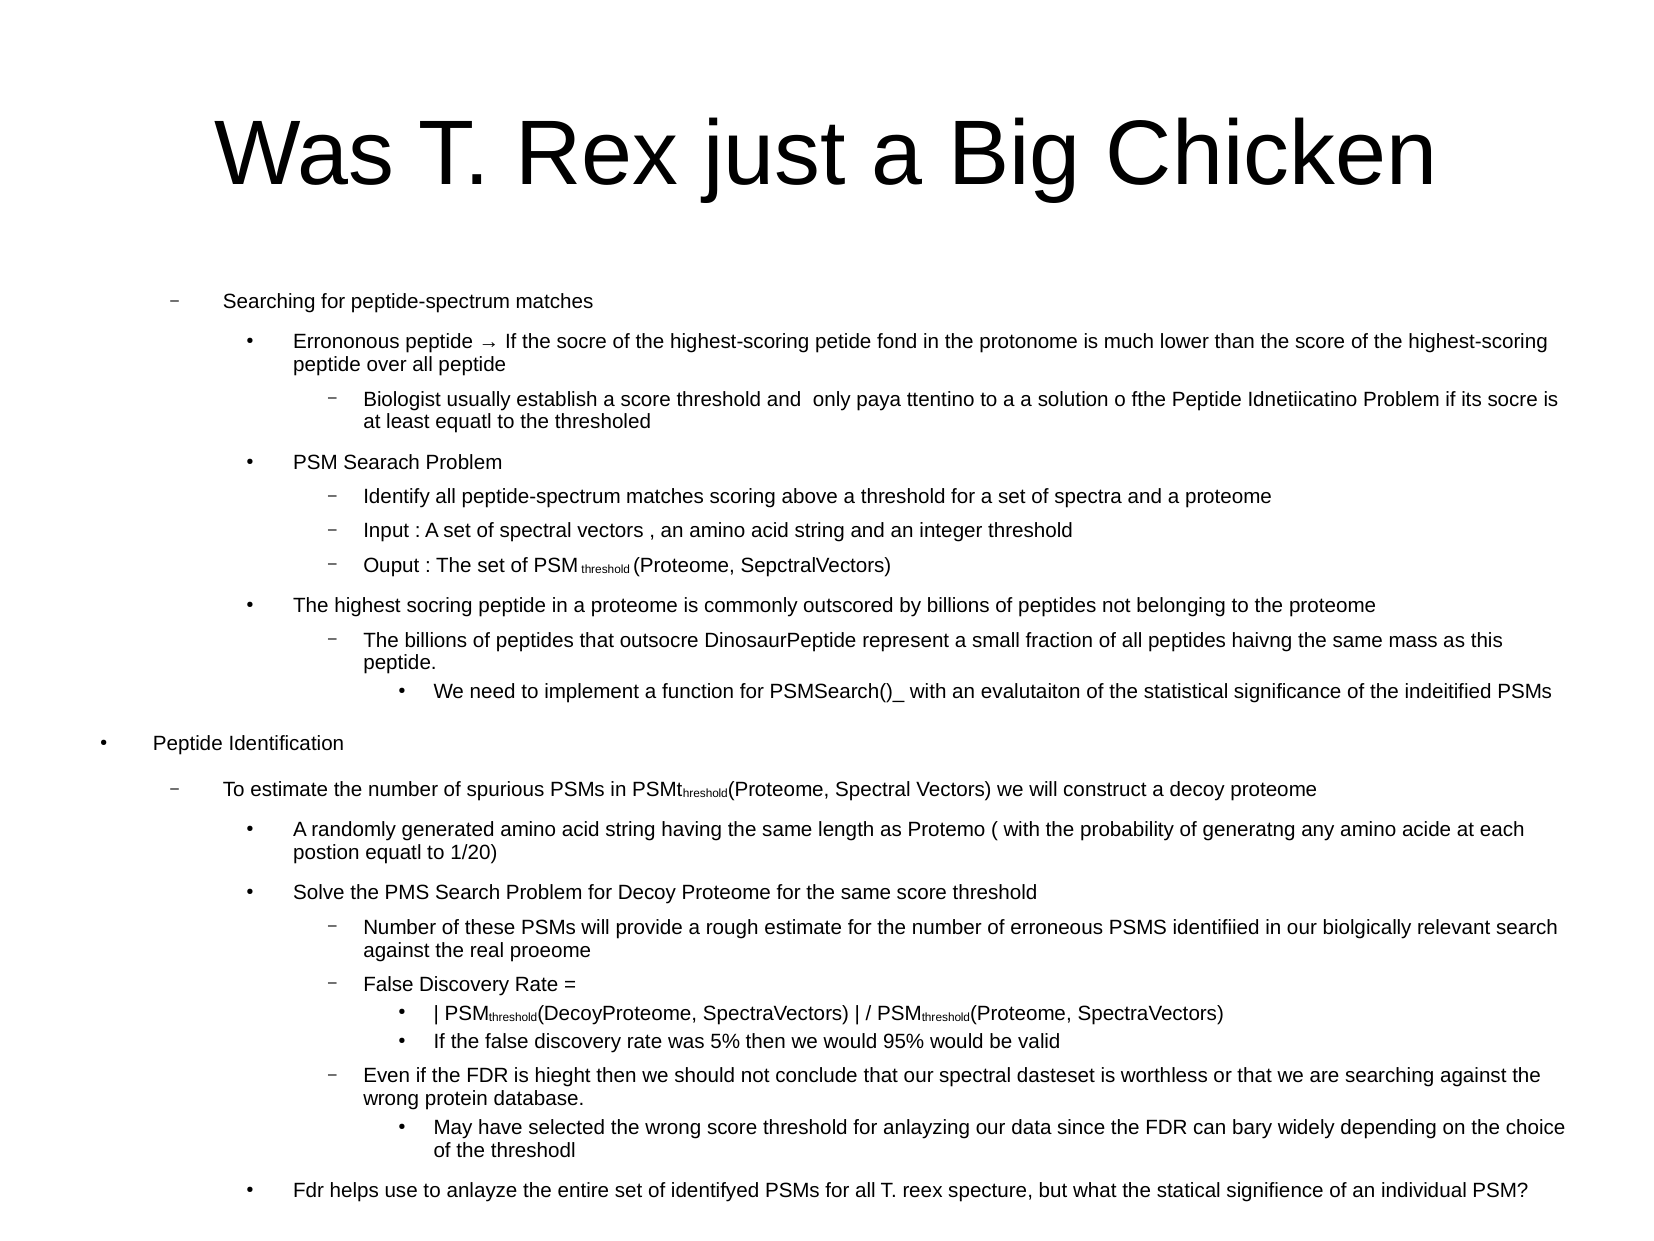

# Was T. Rex just a Big Chicken
Searching for peptide-spectrum matches
Errononous peptide → If the socre of the highest-scoring petide fond in the protonome is much lower than the score of the highest-scoring peptide over all peptide
Biologist usually establish a score threshold and only paya ttentino to a a solution o fthe Peptide Idnetiicatino Problem if its socre is at least equatl to the thresholed
PSM Searach Problem
Identify all peptide-spectrum matches scoring above a threshold for a set of spectra and a proteome
Input : A set of spectral vectors , an amino acid string and an integer threshold
Ouput : The set of PSM threshold (Proteome, SepctralVectors)
The highest socring peptide in a proteome is commonly outscored by billions of peptides not belonging to the proteome
The billions of peptides that outsocre DinosaurPeptide represent a small fraction of all peptides haivng the same mass as this peptide.
We need to implement a function for PSMSearch()_ with an evalutaiton of the statistical significance of the indeitified PSMs
Peptide Identification
To estimate the number of spurious PSMs in PSMthreshold(Proteome, Spectral Vectors) we will construct a decoy proteome
A randomly generated amino acid string having the same length as Protemo ( with the probability of generatng any amino acide at each postion equatl to 1/20)
Solve the PMS Search Problem for Decoy Proteome for the same score threshold
Number of these PSMs will provide a rough estimate for the number of erroneous PSMS identifiied in our biolgically relevant search against the real proeome
False Discovery Rate =
| PSMthreshold(DecoyProteome, SpectraVectors) | / PSMthreshold(Proteome, SpectraVectors)
If the false discovery rate was 5% then we would 95% would be valid
Even if the FDR is hieght then we should not conclude that our spectral dasteset is worthless or that we are searching against the wrong protein database.
May have selected the wrong score threshold for anlayzing our data since the FDR can bary widely depending on the choice of the threshodl
Fdr helps use to anlayze the entire set of identifyed PSMs for all T. reex specture, but what the statical signifience of an individual PSM?